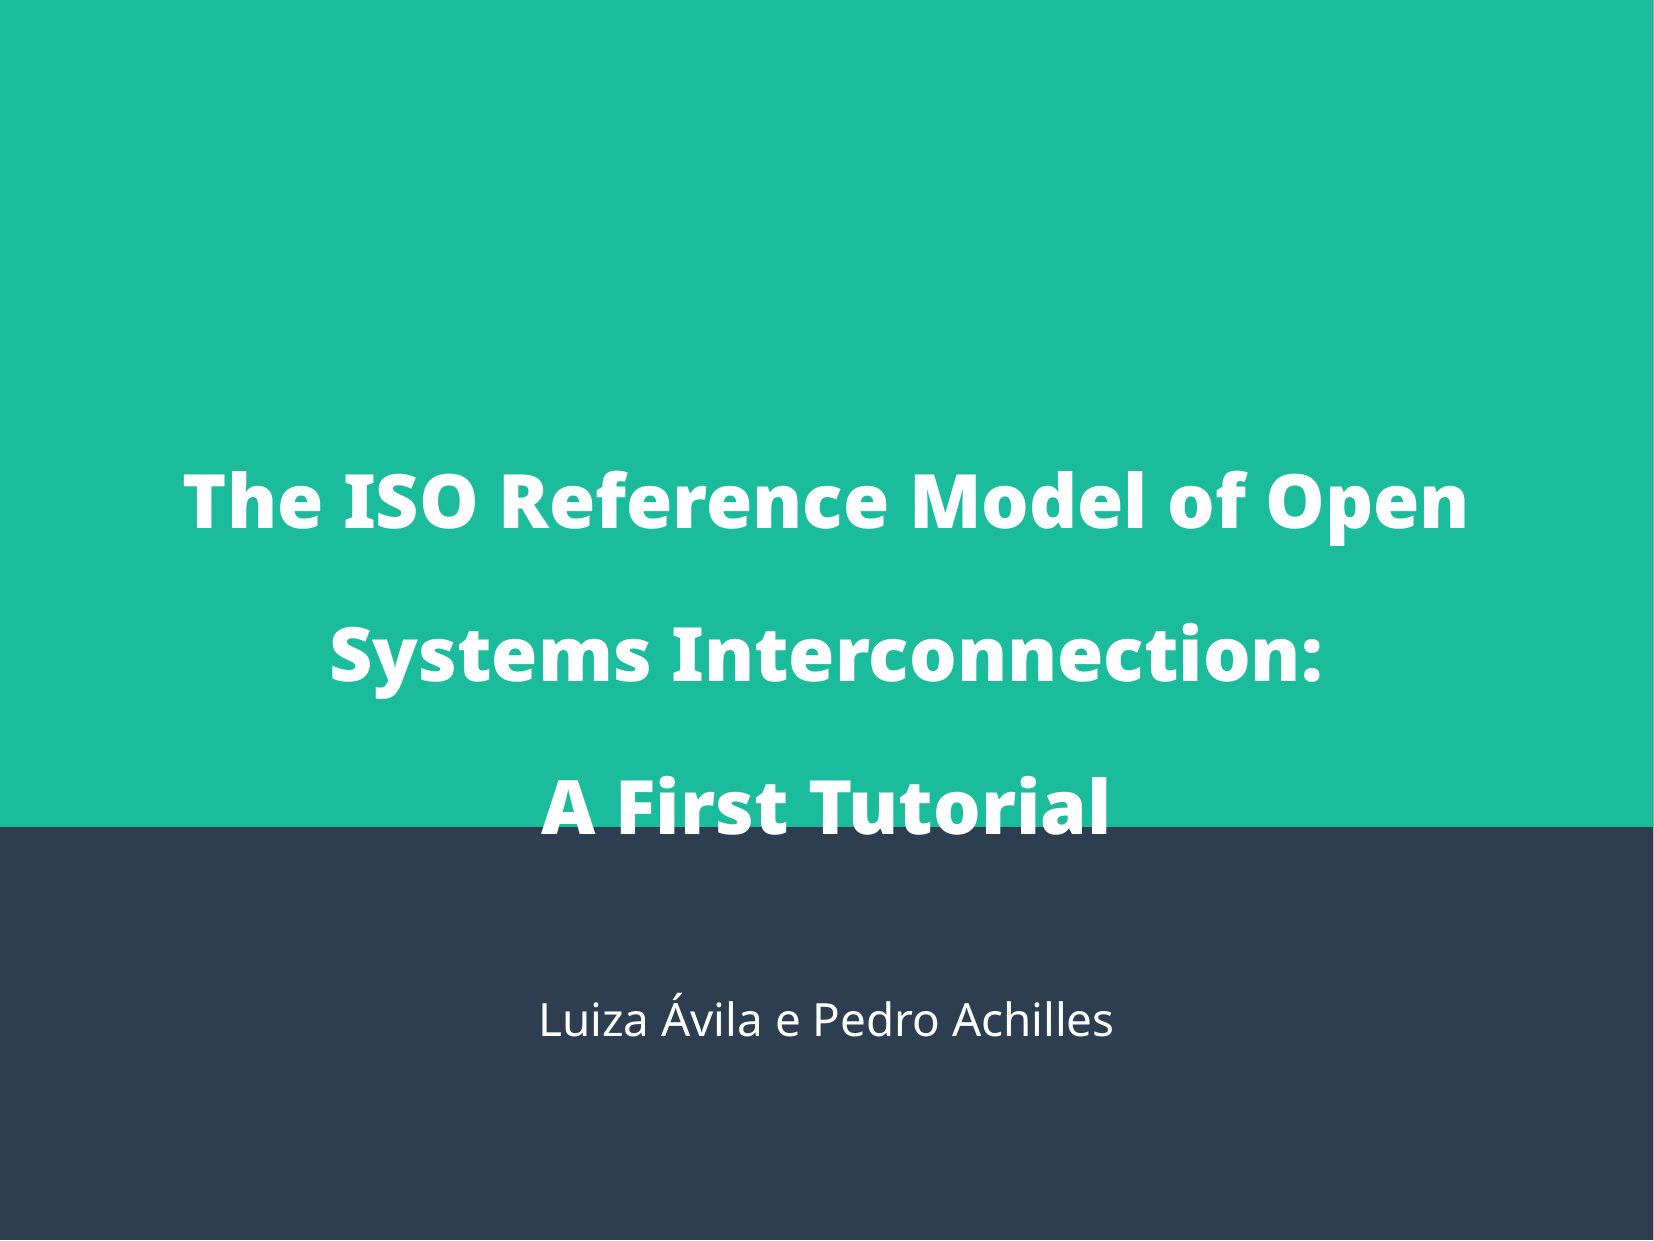

# The ISO Reference Model of Open Systems Interconnection: A First Tutorial
Luiza Ávila e Pedro Achilles